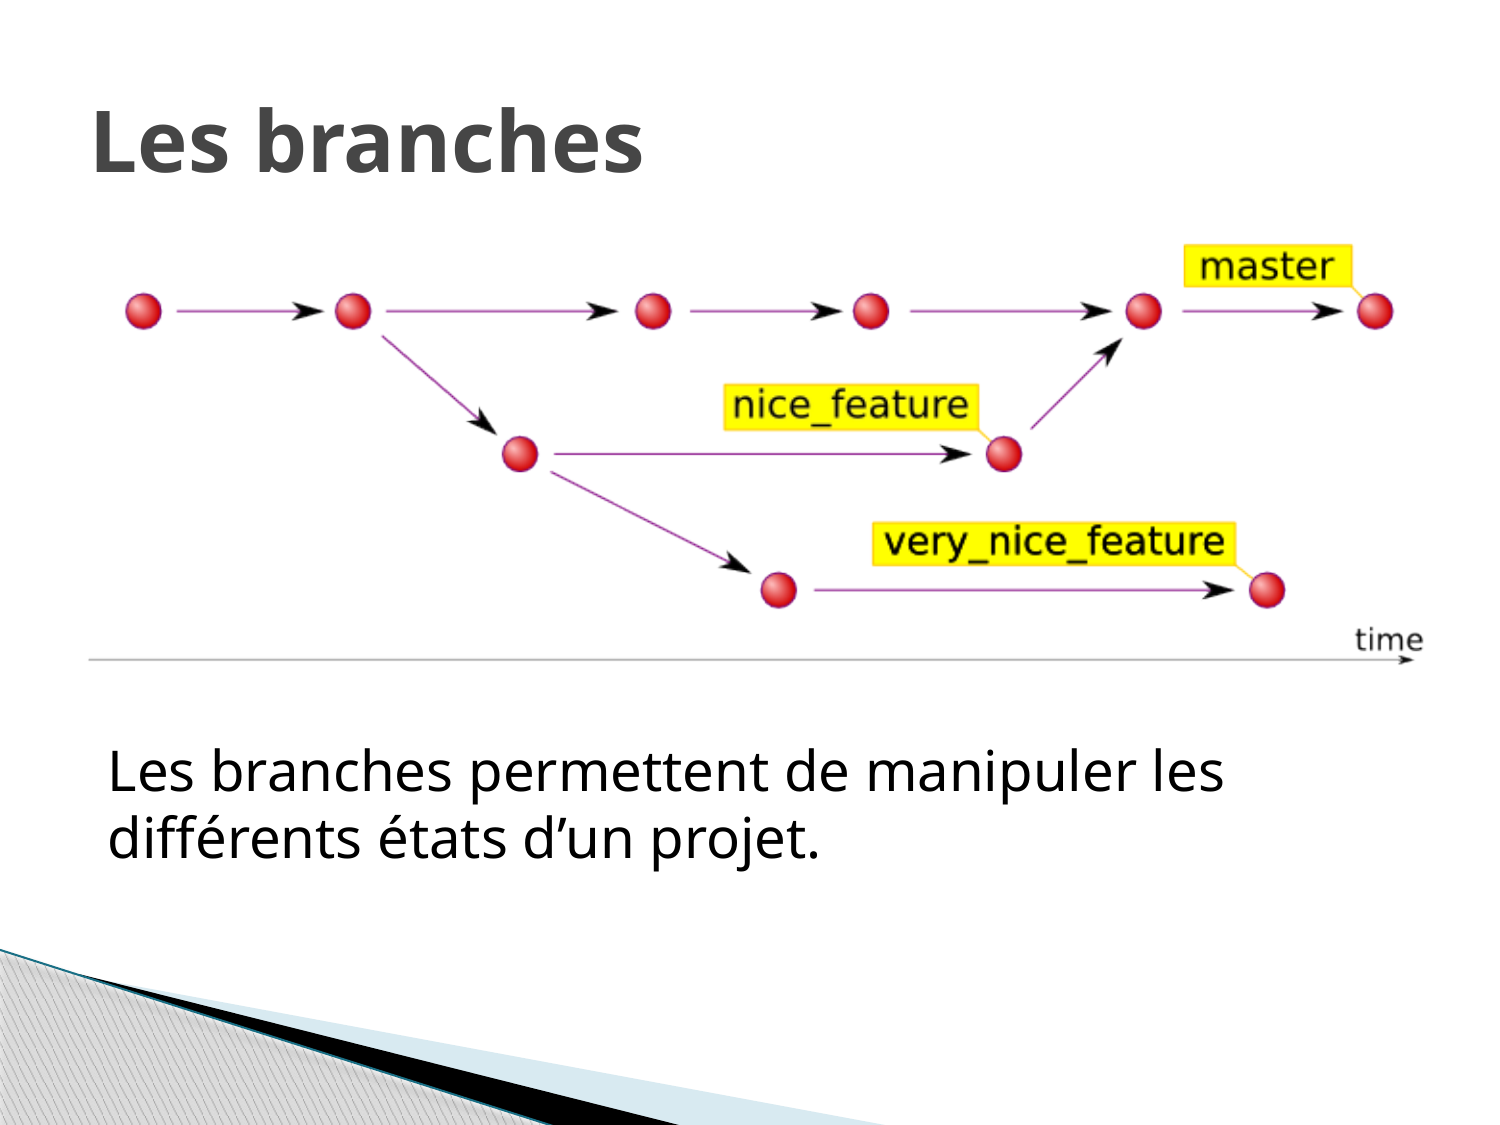

# Les branches
Les branches permettent de manipuler les différents états d’un projet.